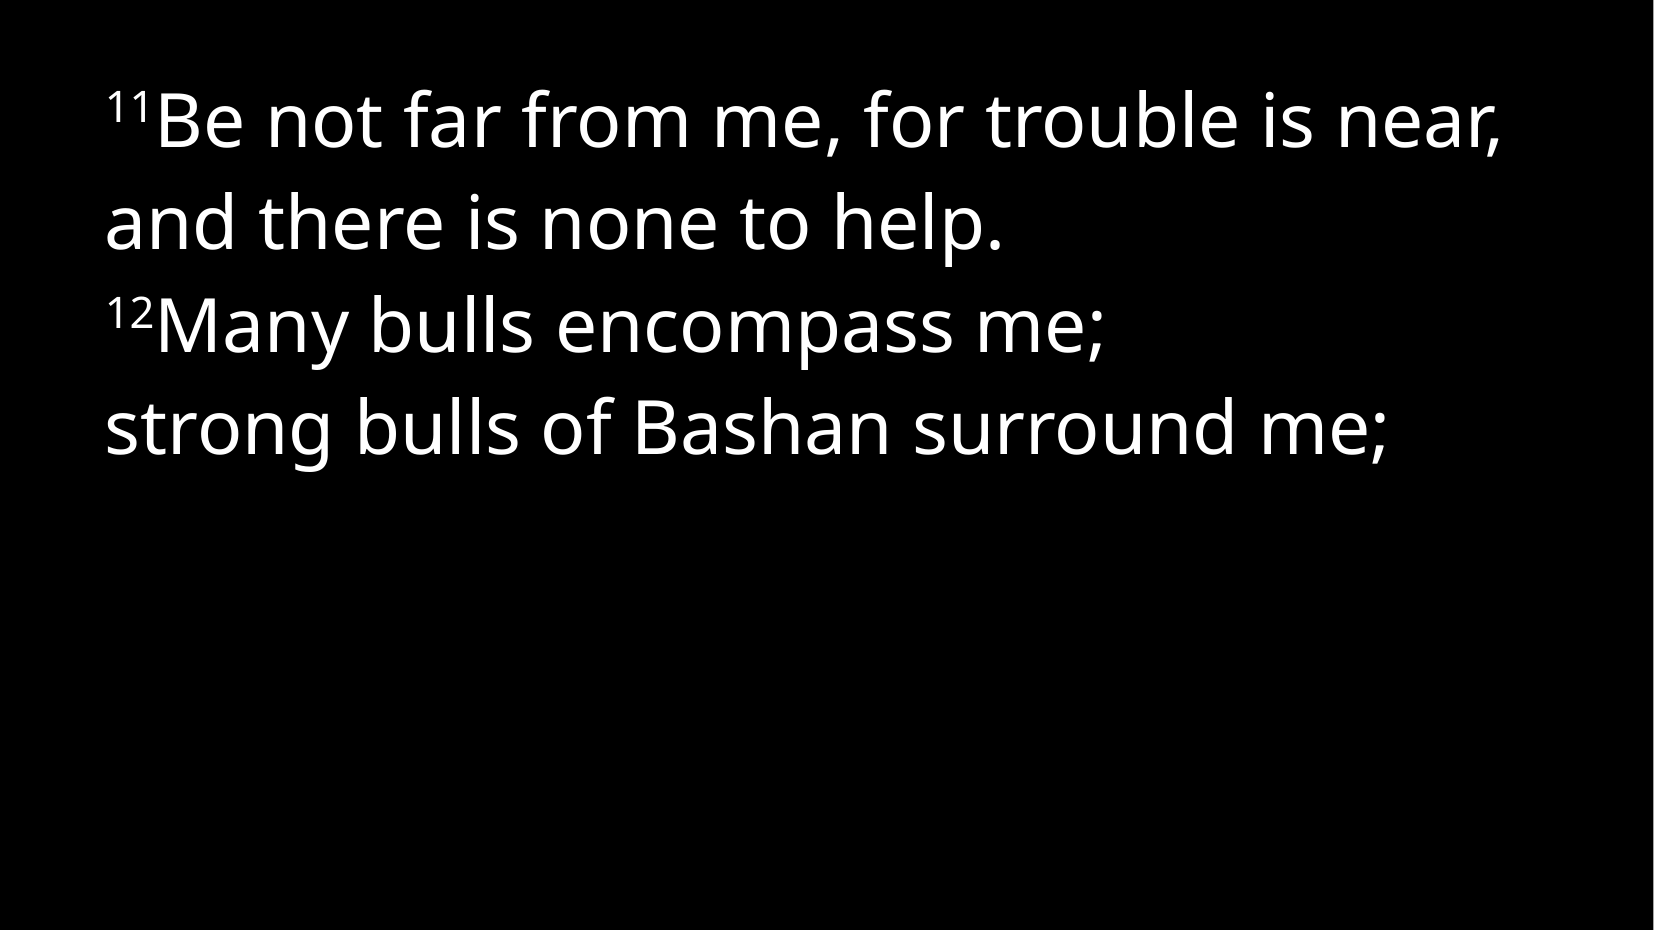

11Be not far from me, for trouble is near,
and there is none to help.
12Many bulls encompass me;
strong bulls of Bashan surround me;